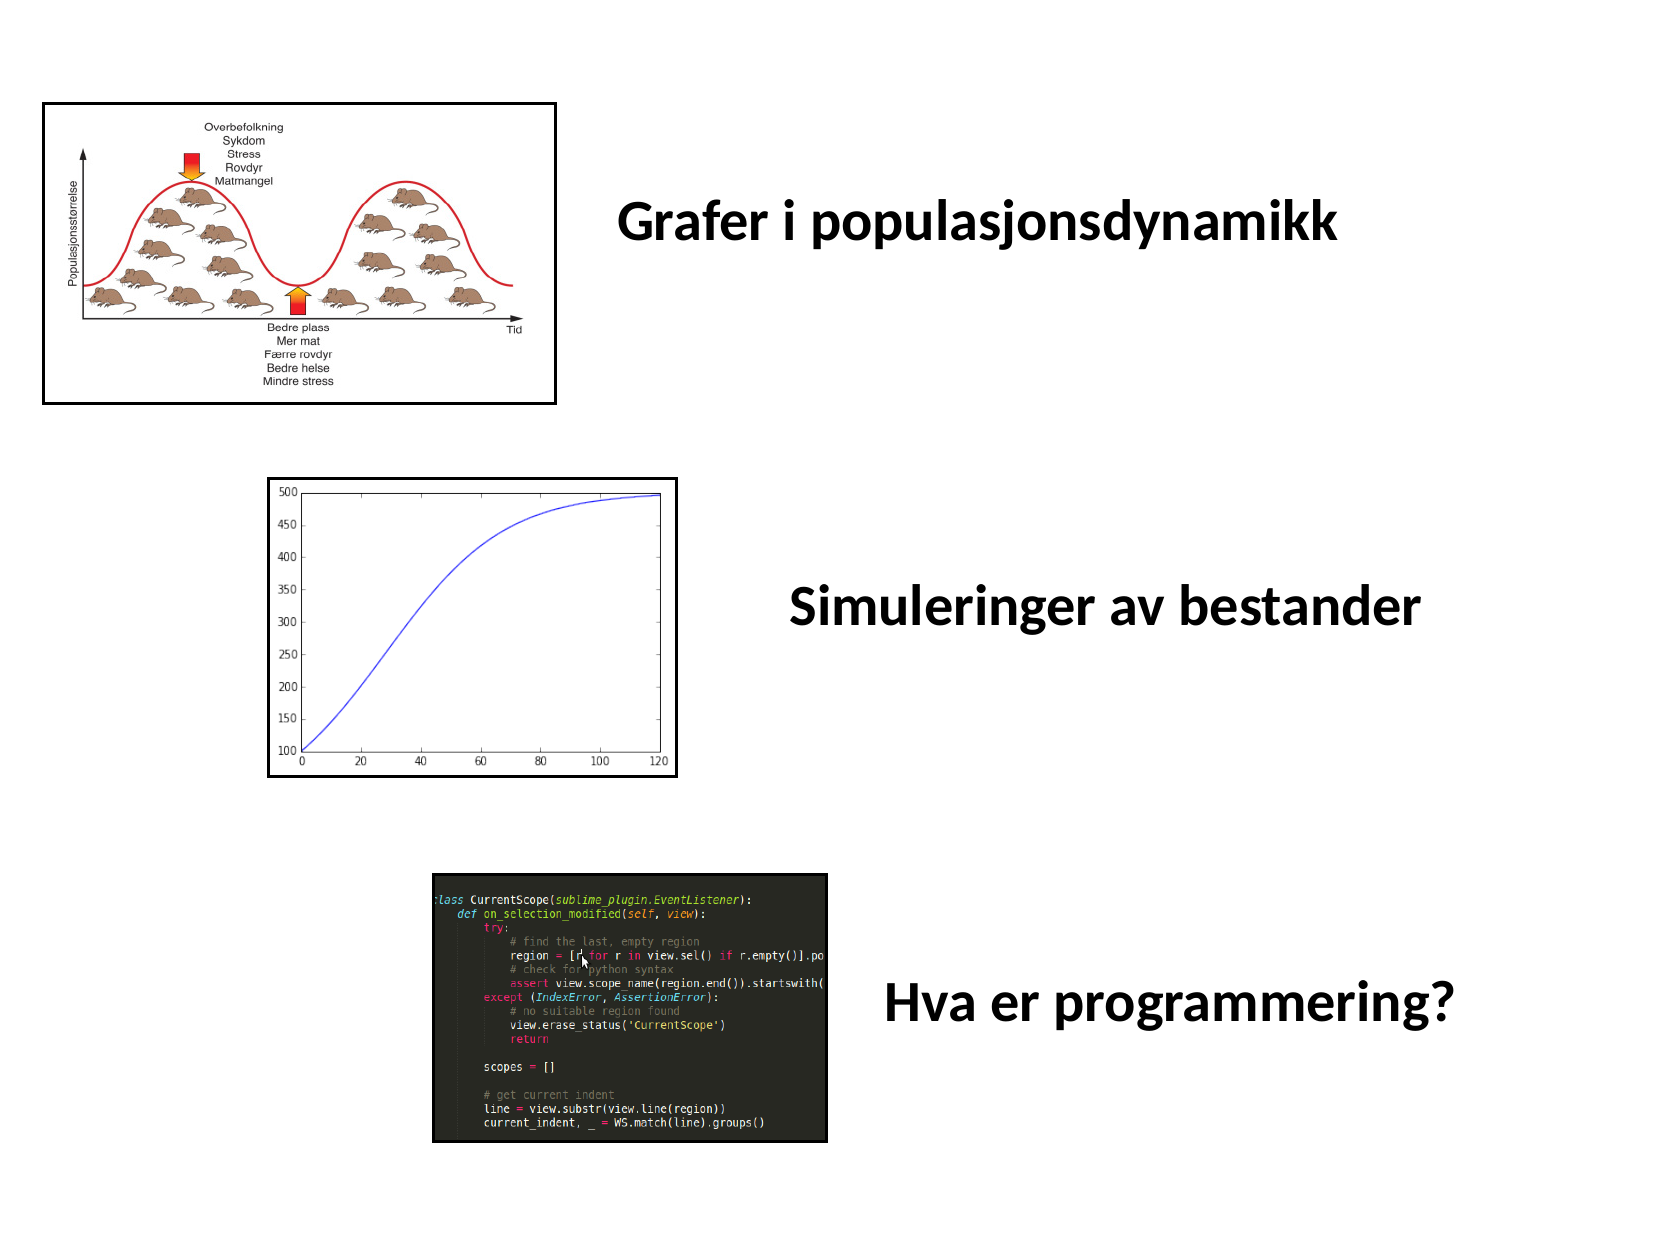

Grafer i populasjonsdynamikk
 Simuleringer av bestander
Hva er programmering?